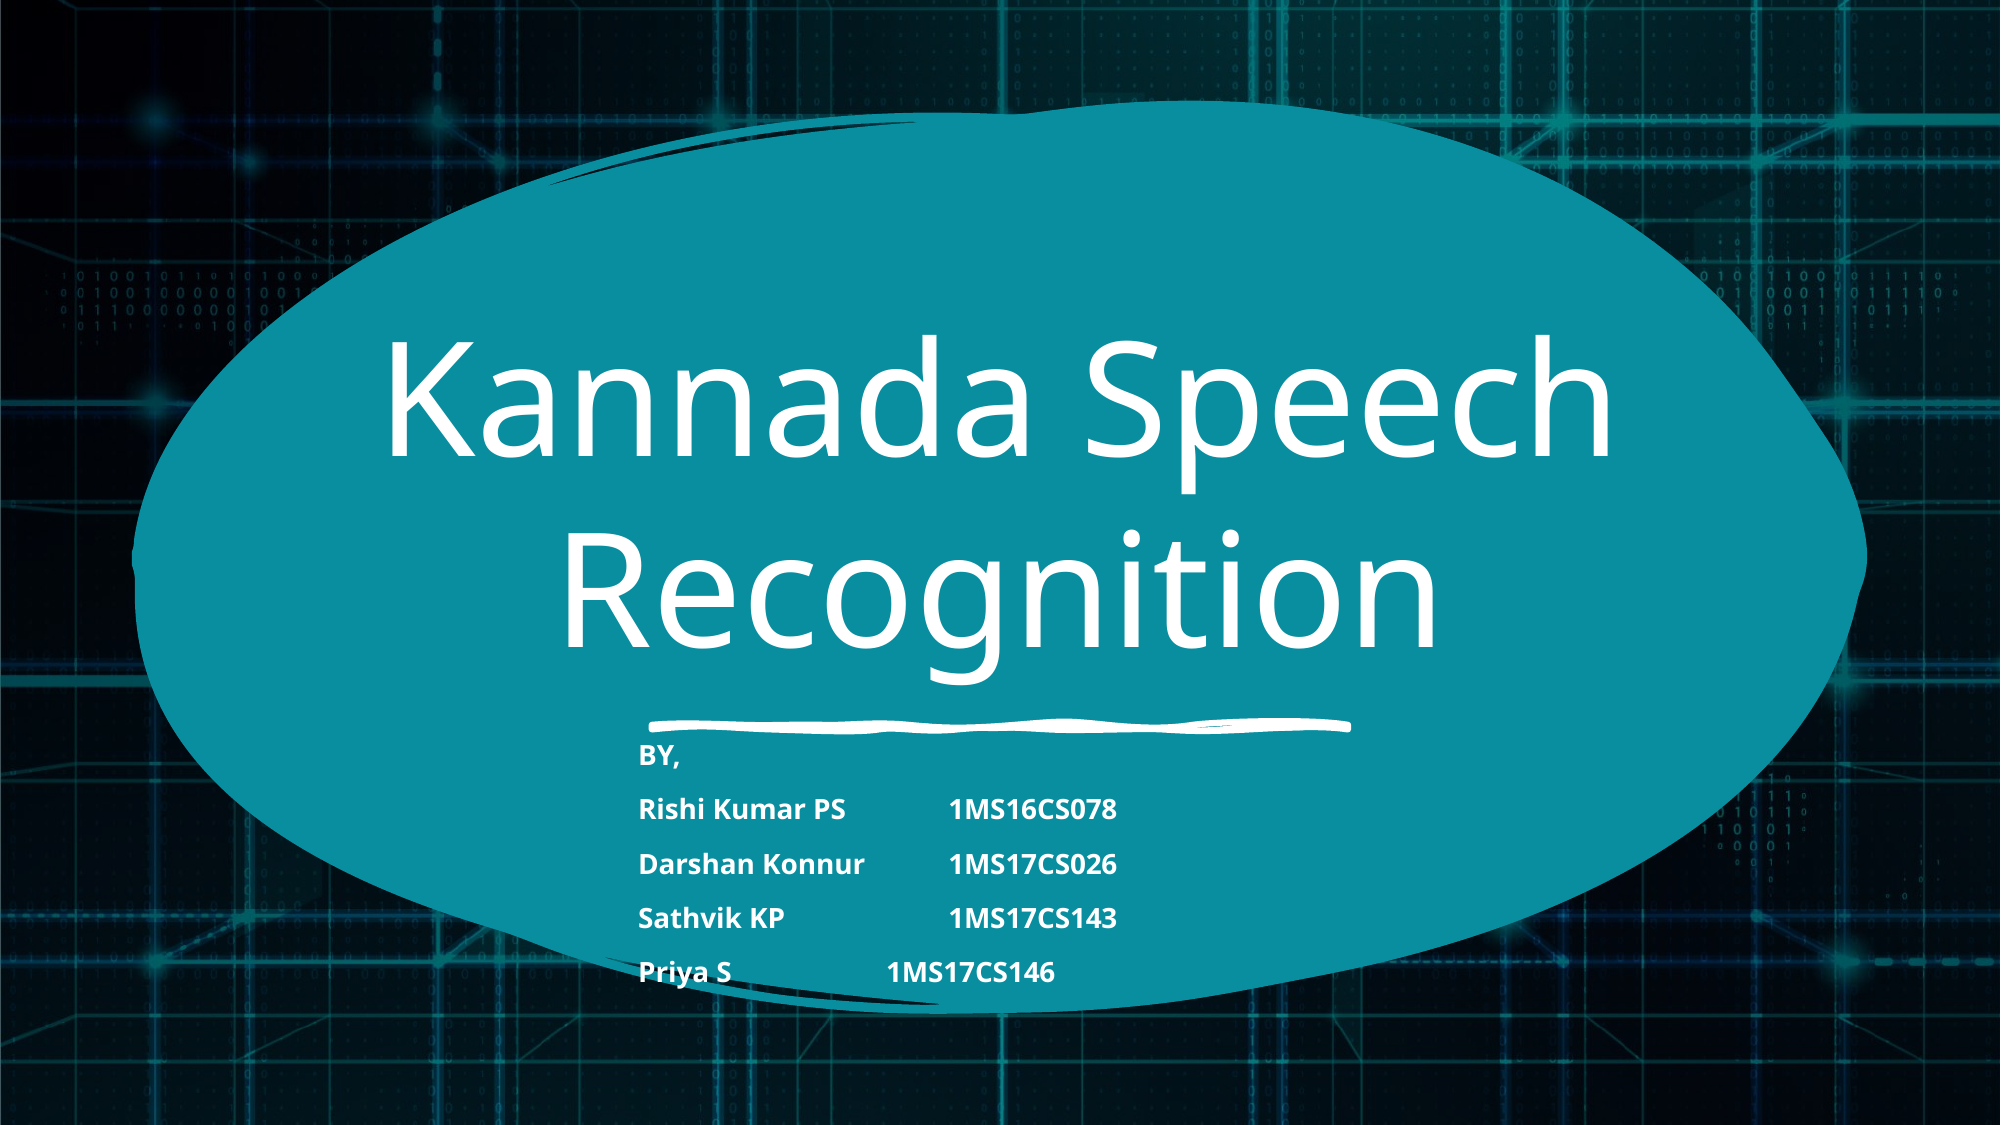

# Kannada Speech Recognition
BY,
Rishi Kumar PS		1MS16CS078
Darshan Konnur		1MS17CS026
Sathvik KP			1MS17CS143
Priya S			1MS17CS146